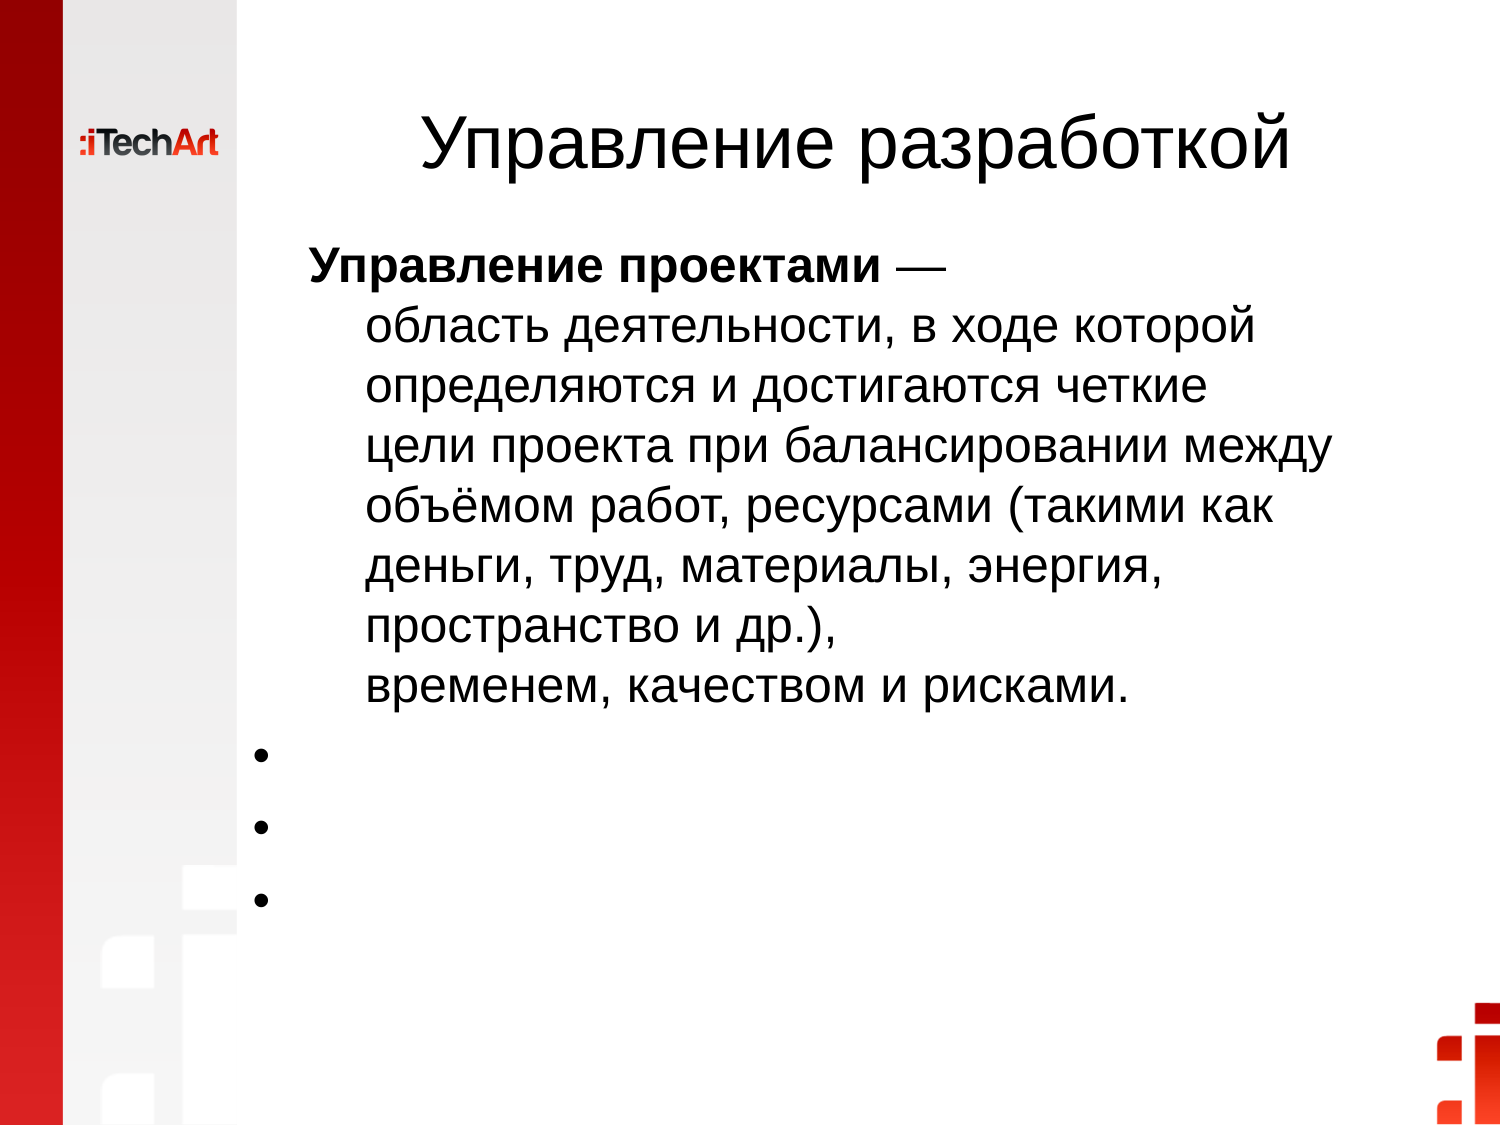

# Управление разработкой
Управление проектами — область деятельности, в ходе которой определяются и достигаются четкие цели проекта при балансировании между объёмом работ, ресурсами (такими как деньги, труд, материалы, энергия, пространство и др.), временем, качеством и рисками.